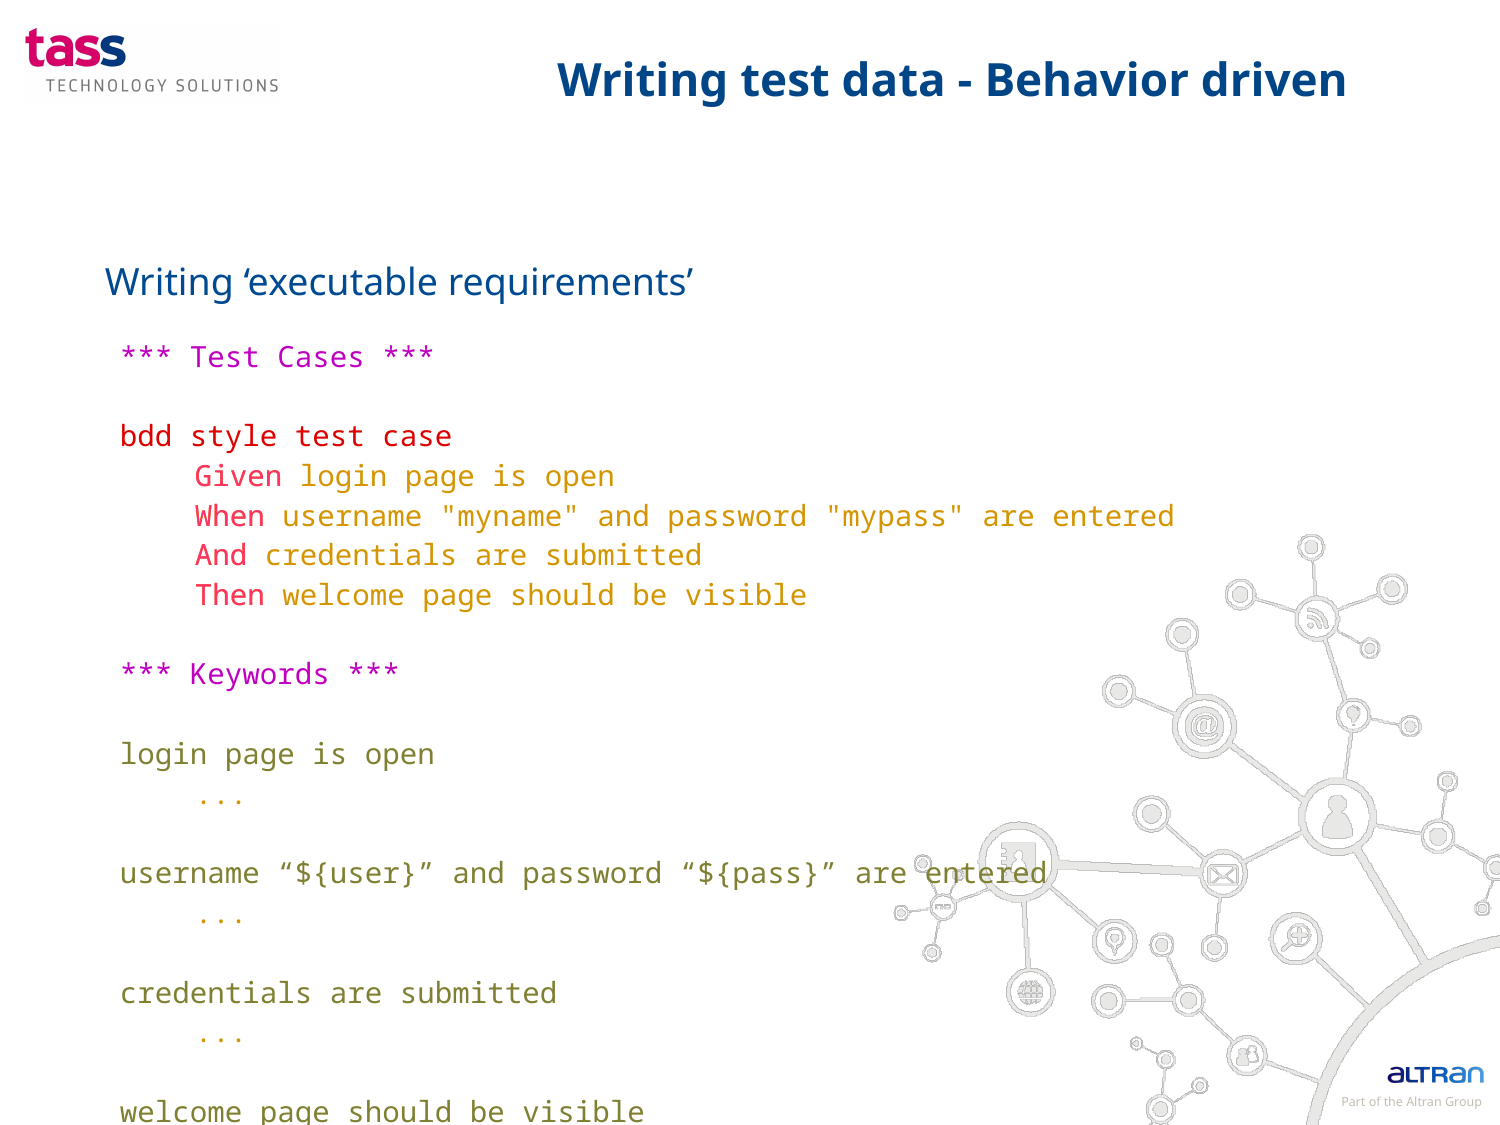

# Writing test data - Behavior driven
Writing ‘executable requirements’
*** Test Cases ***
bdd style test case
	Given login page is open
	When username "myname" and password "mypass" are entered
	And credentials are submitted
	Then welcome page should be visible
	Given
	When
	And
	Then
*** Keywords ***
login page is open
	...
username “${user}” and password “${pass}” are entered
	...
credentials are submitted
	...
welcome page should be visible
	...